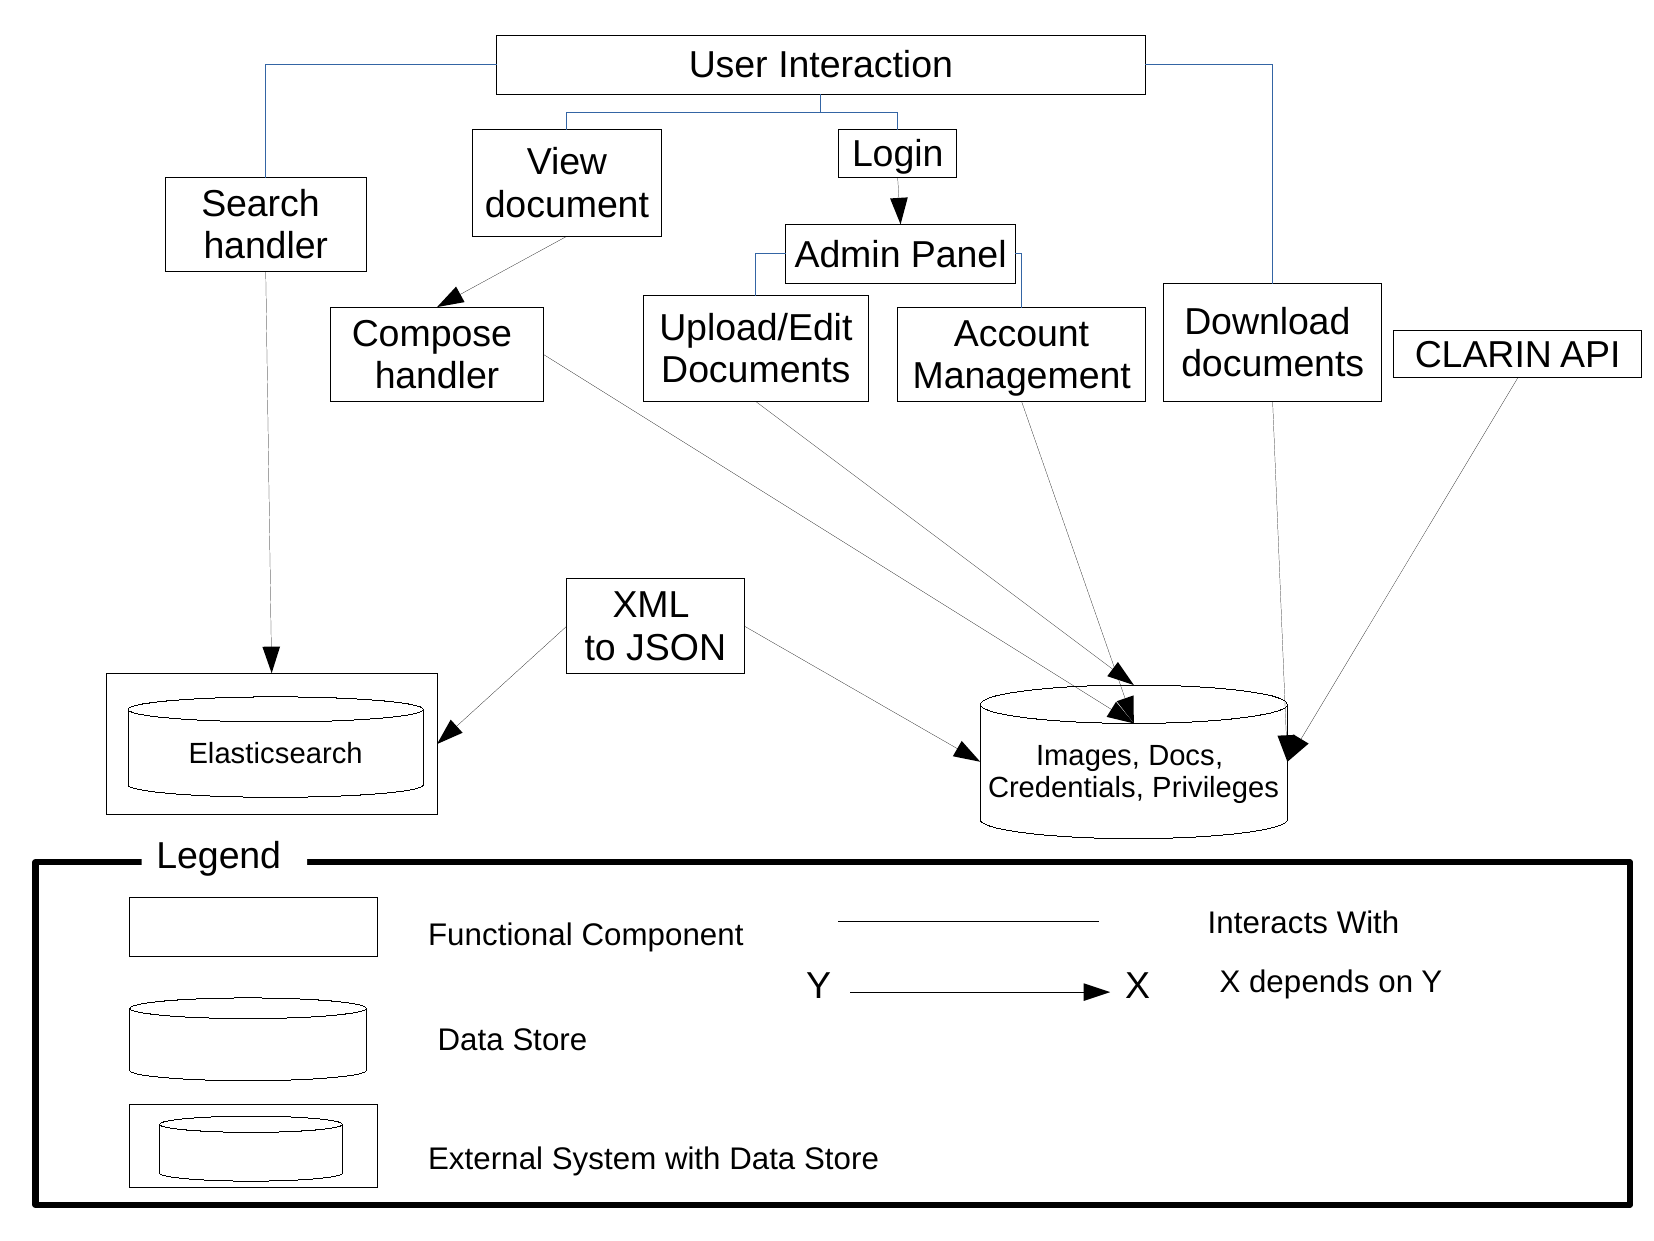

User Interaction
View
document
Login
Search
handler
Admin Panel
Download
documents
Upload/Edit
Documents
Compose
handler
Account
Management
CLARIN API
XML
to JSON
Elasticsearch
Images, Docs,
Credentials, Privileges
Legend
Interacts With
Functional Component
Y
X
X depends on Y
Data Store
External System with Data Store